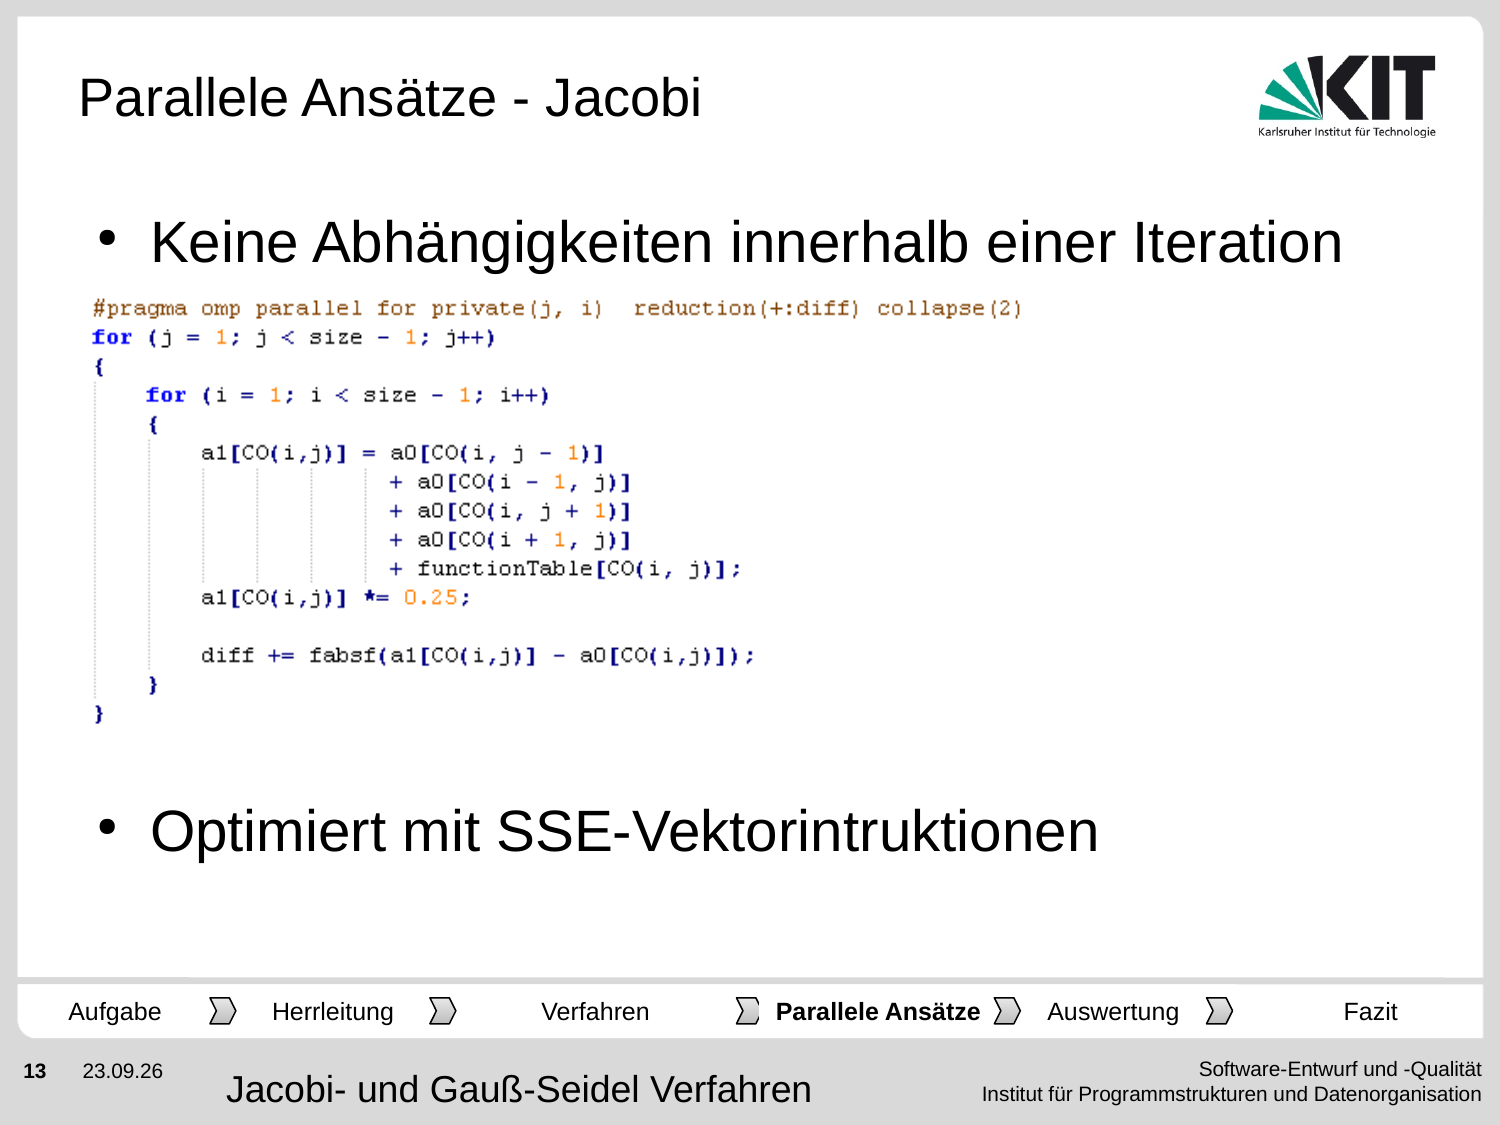

# Parallele Ansätze - Jacobi
Keine Abhängigkeiten innerhalb einer Iteration
Optimiert mit SSE-Vektorintruktionen
Aufgabe
Herrleitung
Verfahren
Parallele Ansätze
Auswertung
Fazit
Jacobi- und Gauß-Seidel Verfahren